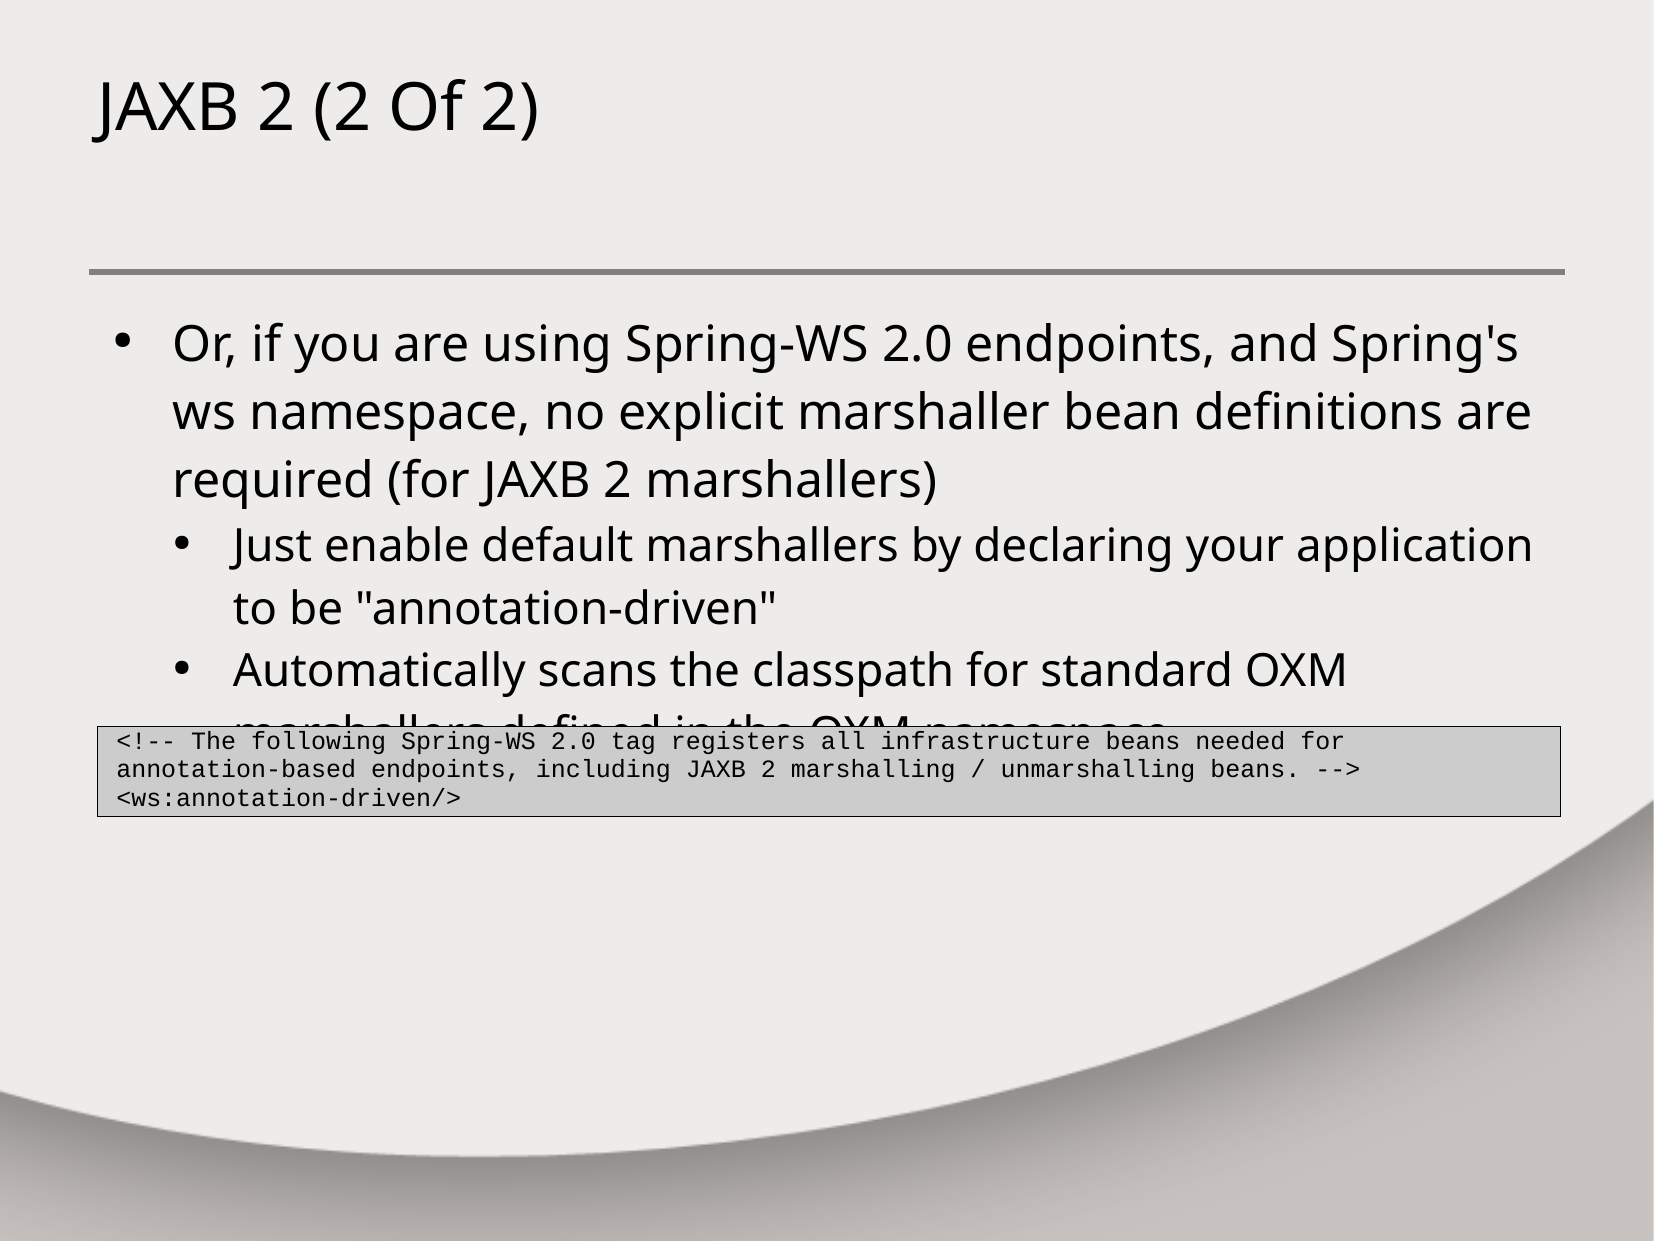

# JAXB 2 (2 Of 2)
Or, if you are using Spring-WS 2.0 endpoints, and Spring's ws namespace, no explicit marshaller bean definitions are required (for JAXB 2 marshallers)
Just enable default marshallers by declaring your application to be "annotation-driven"
Automatically scans the classpath for standard OXM marshallers defined in the OXM namespace
<!-- The following Spring-WS 2.0 tag registers all infrastructure beans needed for
annotation-based endpoints, including JAXB 2 marshalling / unmarshalling beans. -->
<ws:annotation-driven/>